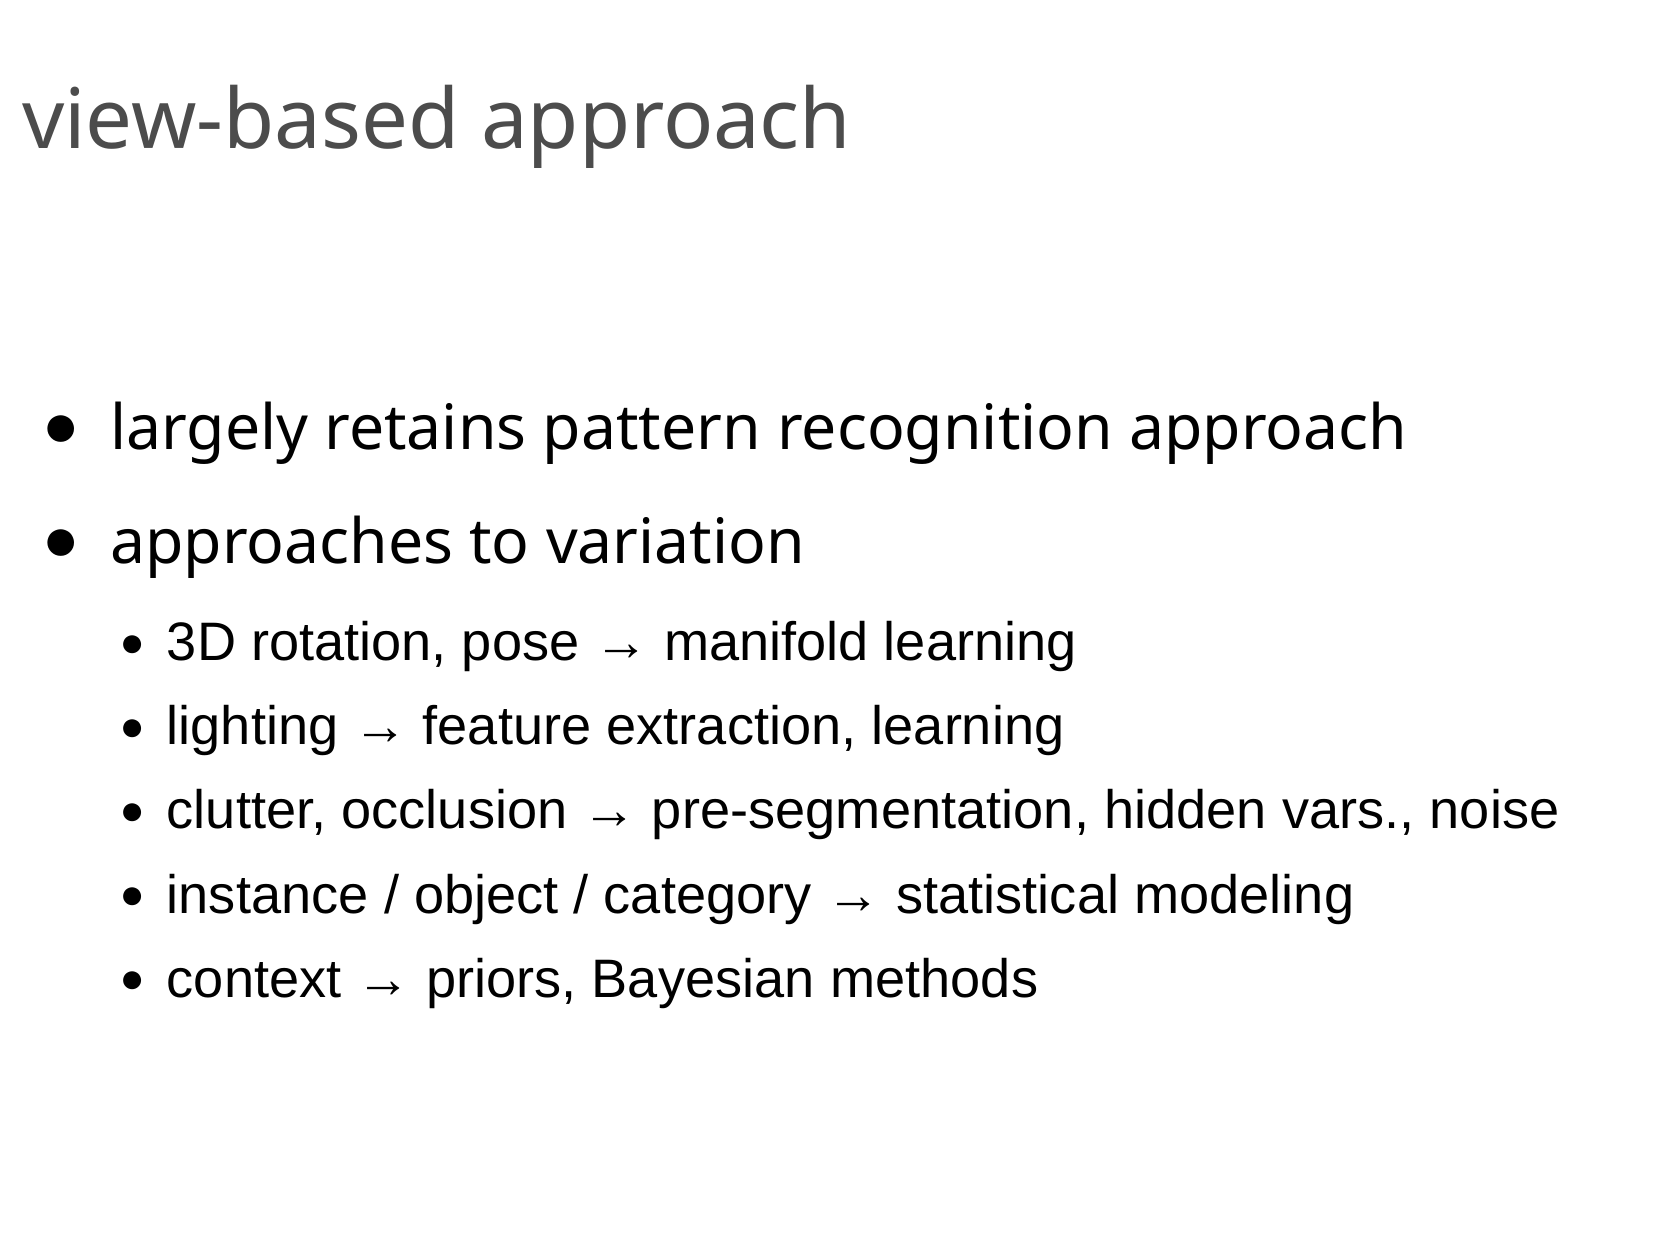

# view-based approach
largely retains pattern recognition approach
approaches to variation
3D rotation, pose → manifold learning
lighting → feature extraction, learning
clutter, occlusion → pre-segmentation, hidden vars., noise
instance / object / category → statistical modeling
context → priors, Bayesian methods